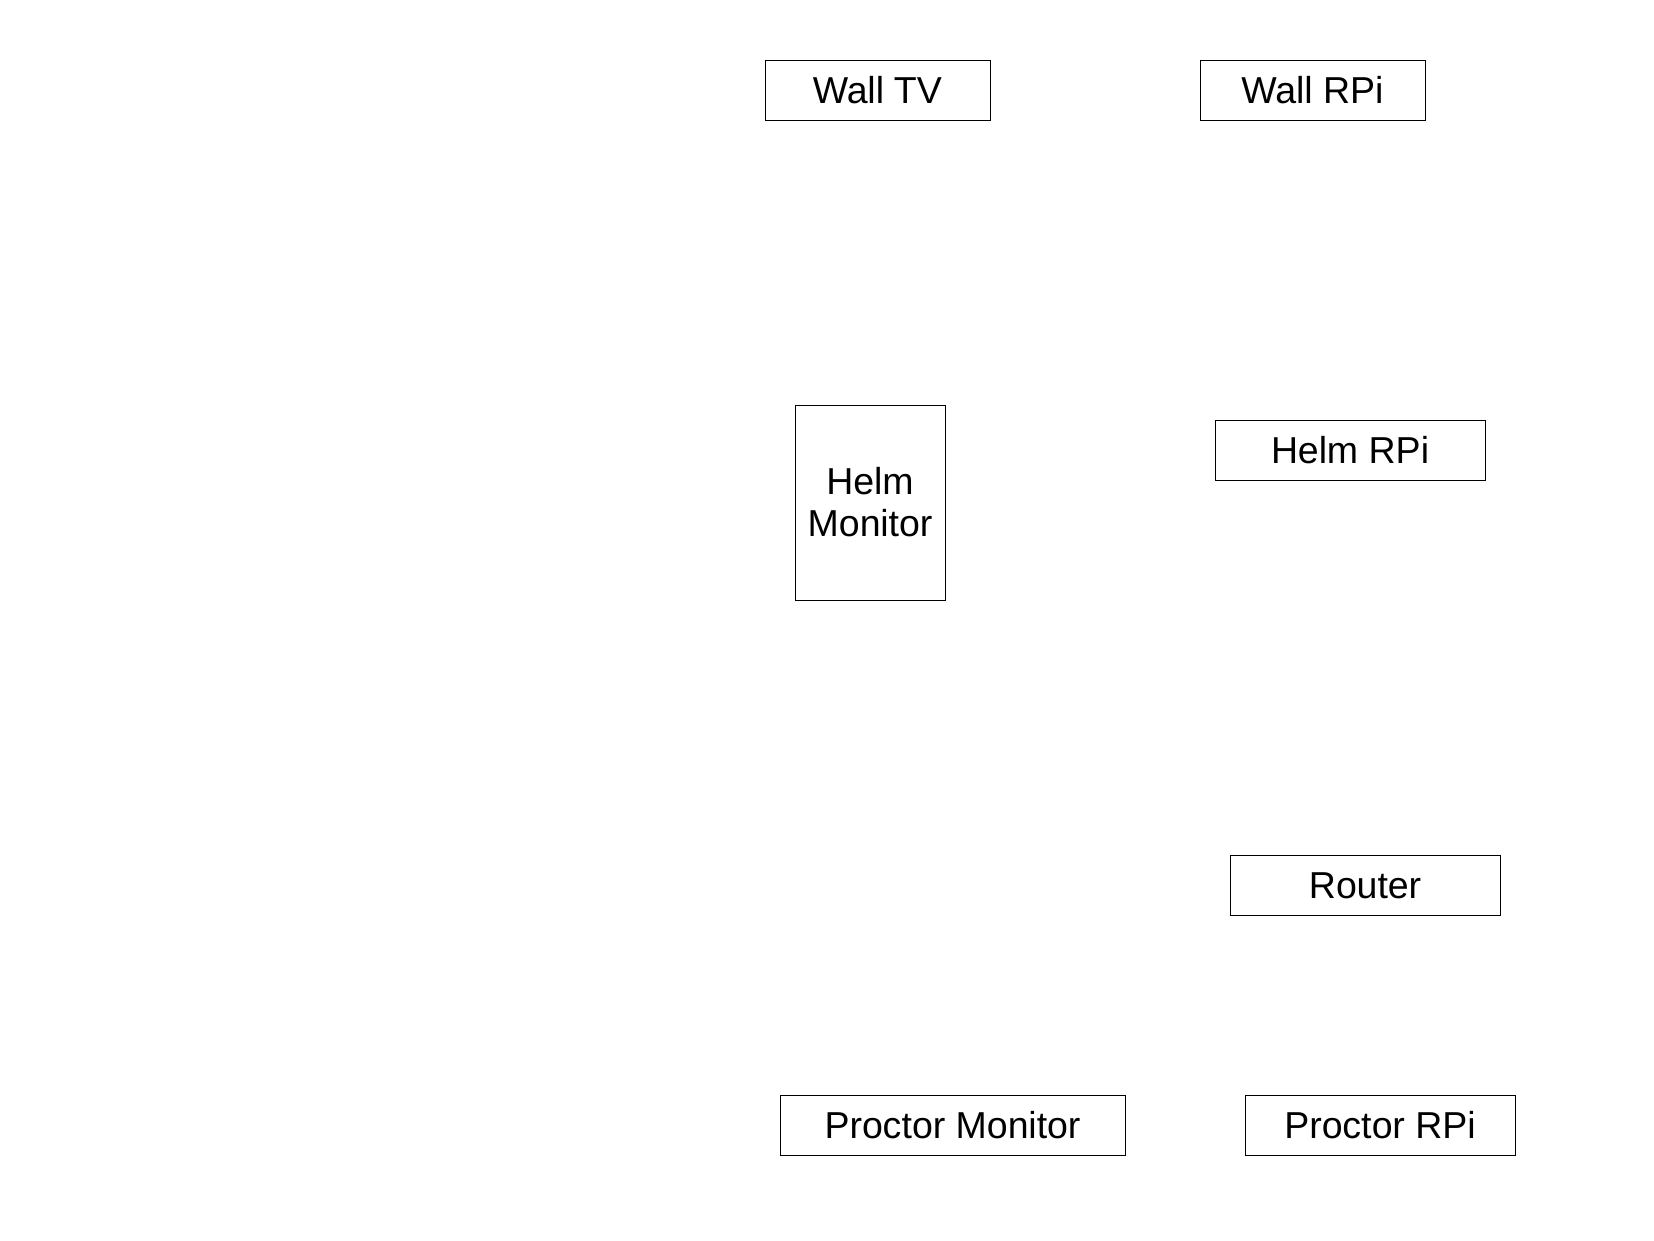

Wall TV
Wall RPi
Helm
Monitor
Helm RPi
Router
Proctor Monitor
Proctor RPi